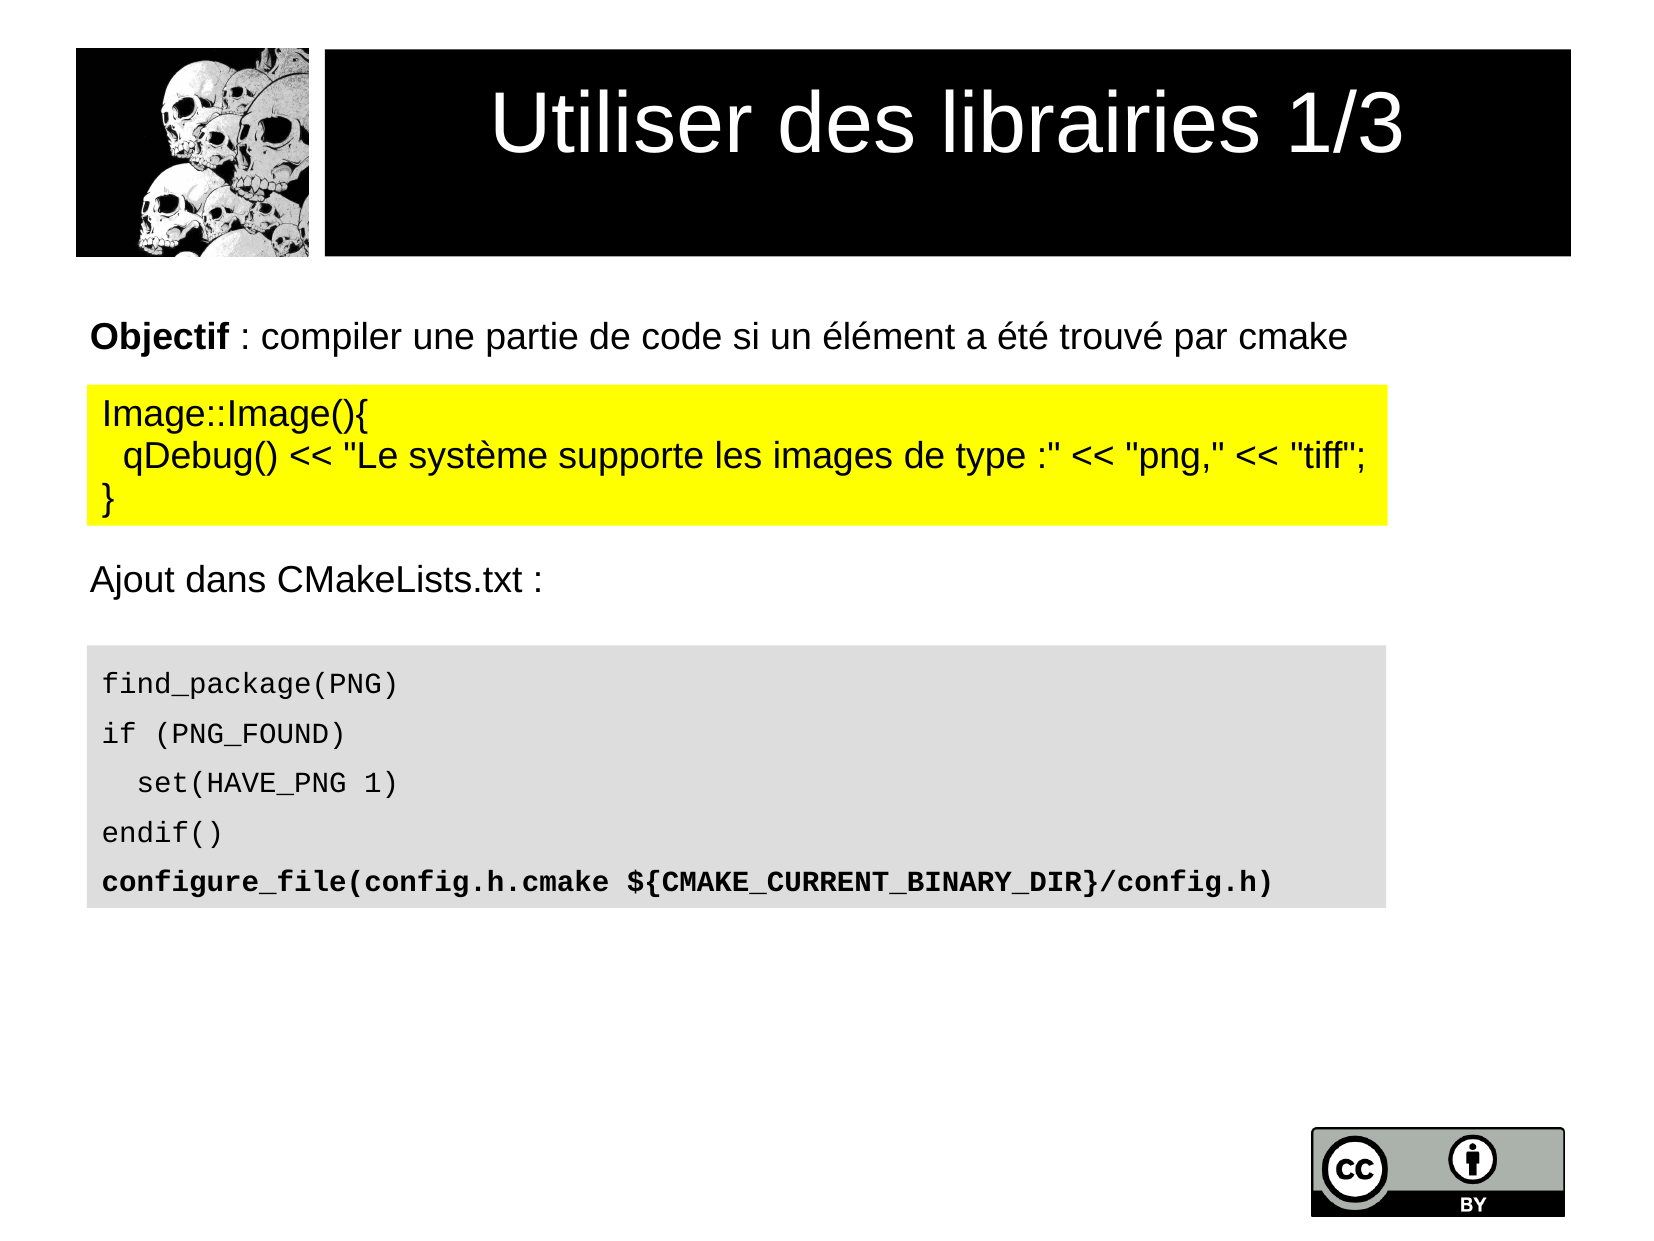

# Utiliser des librairies 1/3 Compilation conditionnelle
Objectif : compiler une partie de code si un élément a été trouvé par cmake
Image::Image(){
 qDebug() << "Le système supporte les images de type :" << "png," << "tiff";
}
Ajout dans CMakeLists.txt :
find_package(PNG)
if (PNG_FOUND)
 set(HAVE_PNG 1)
endif()
configure_file(config.h.cmake ${CMAKE_CURRENT_BINARY_DIR}/config.h)